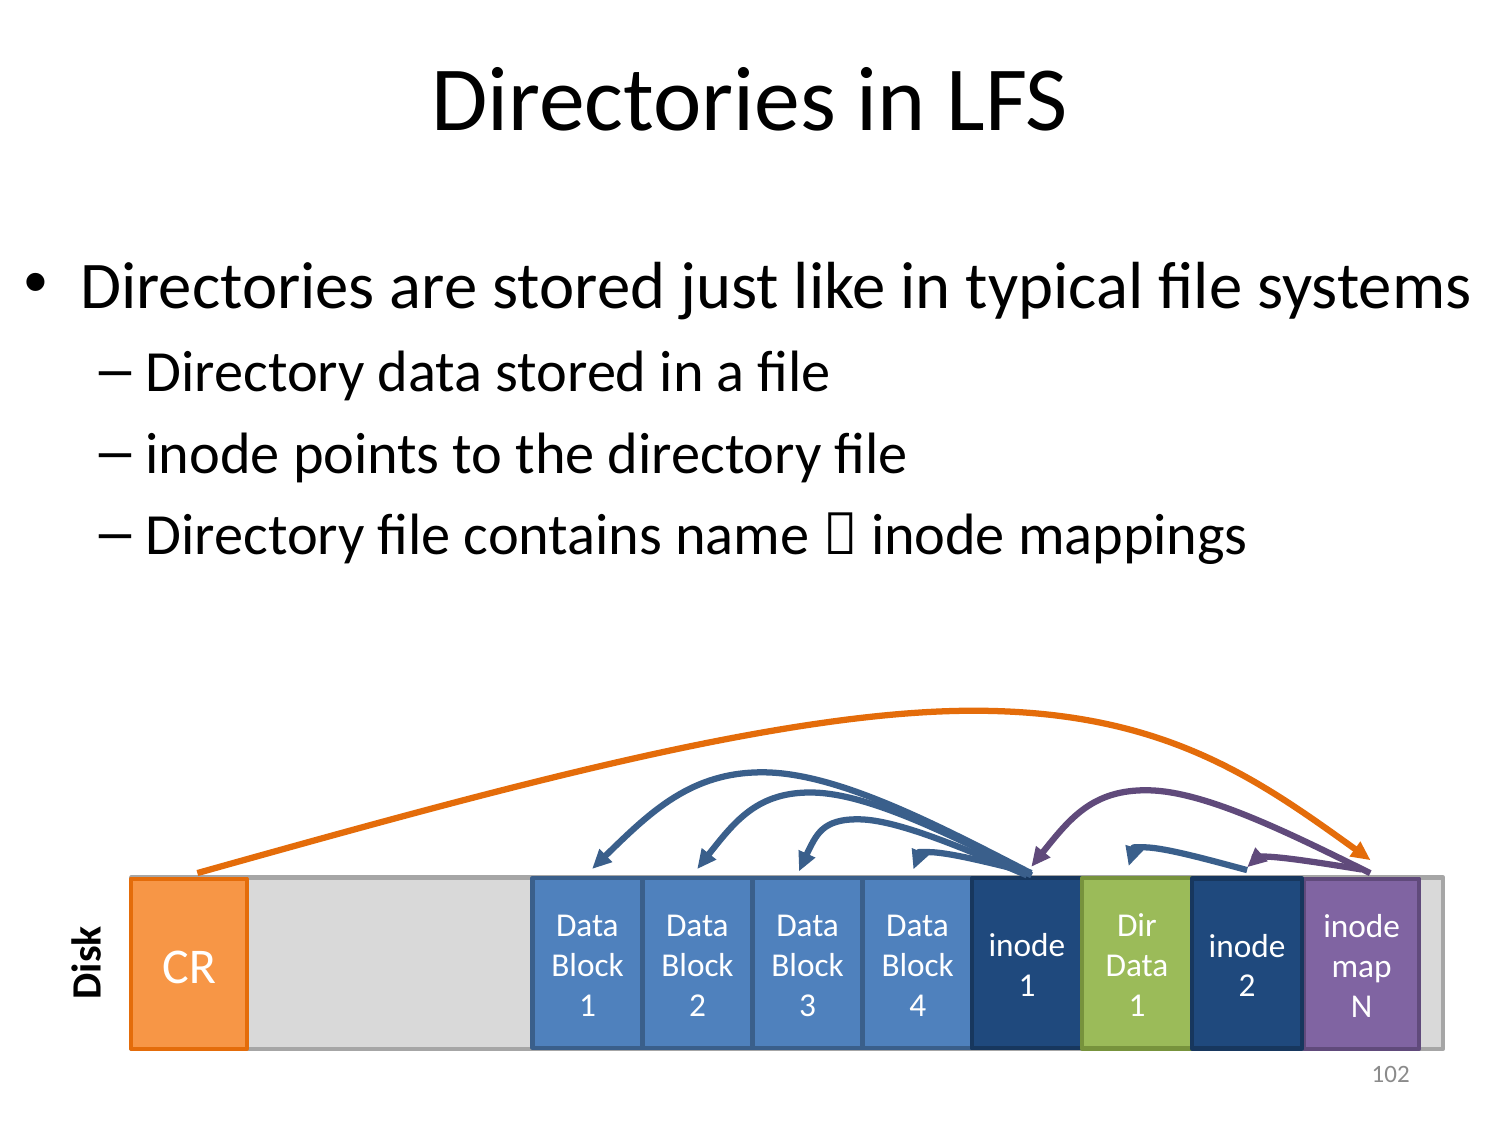

# Directories in LFS
Directories are stored just like in typical file systems
Directory data stored in a file
inode points to the directory file
Directory file contains name  inode mappings
Data Block 1
Data Block 2
Data Block 3
Data Block 4
inode
1
Dir Data 1
inode
2
CR
inode
map
N
Disk